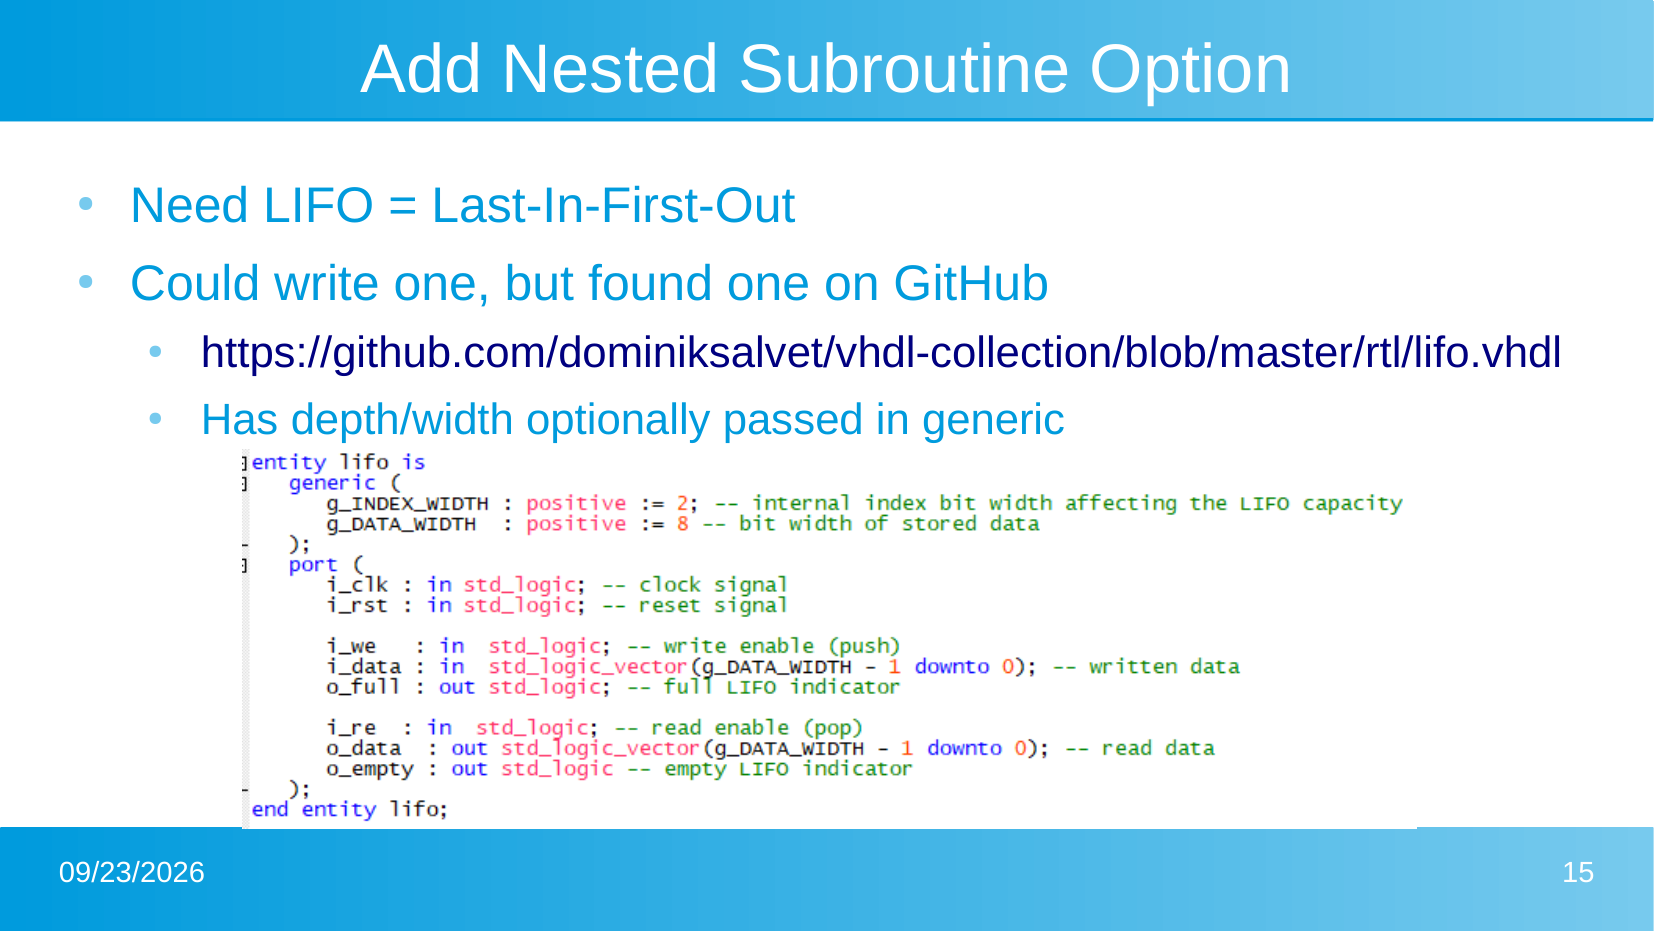

# Add Nested Subroutine Option
Need LIFO = Last-In-First-Out
Could write one, but found one on GitHub
https://github.com/dominiksalvet/vhdl-collection/blob/master/rtl/lifo.vhdl
Has depth/width optionally passed in generic
15